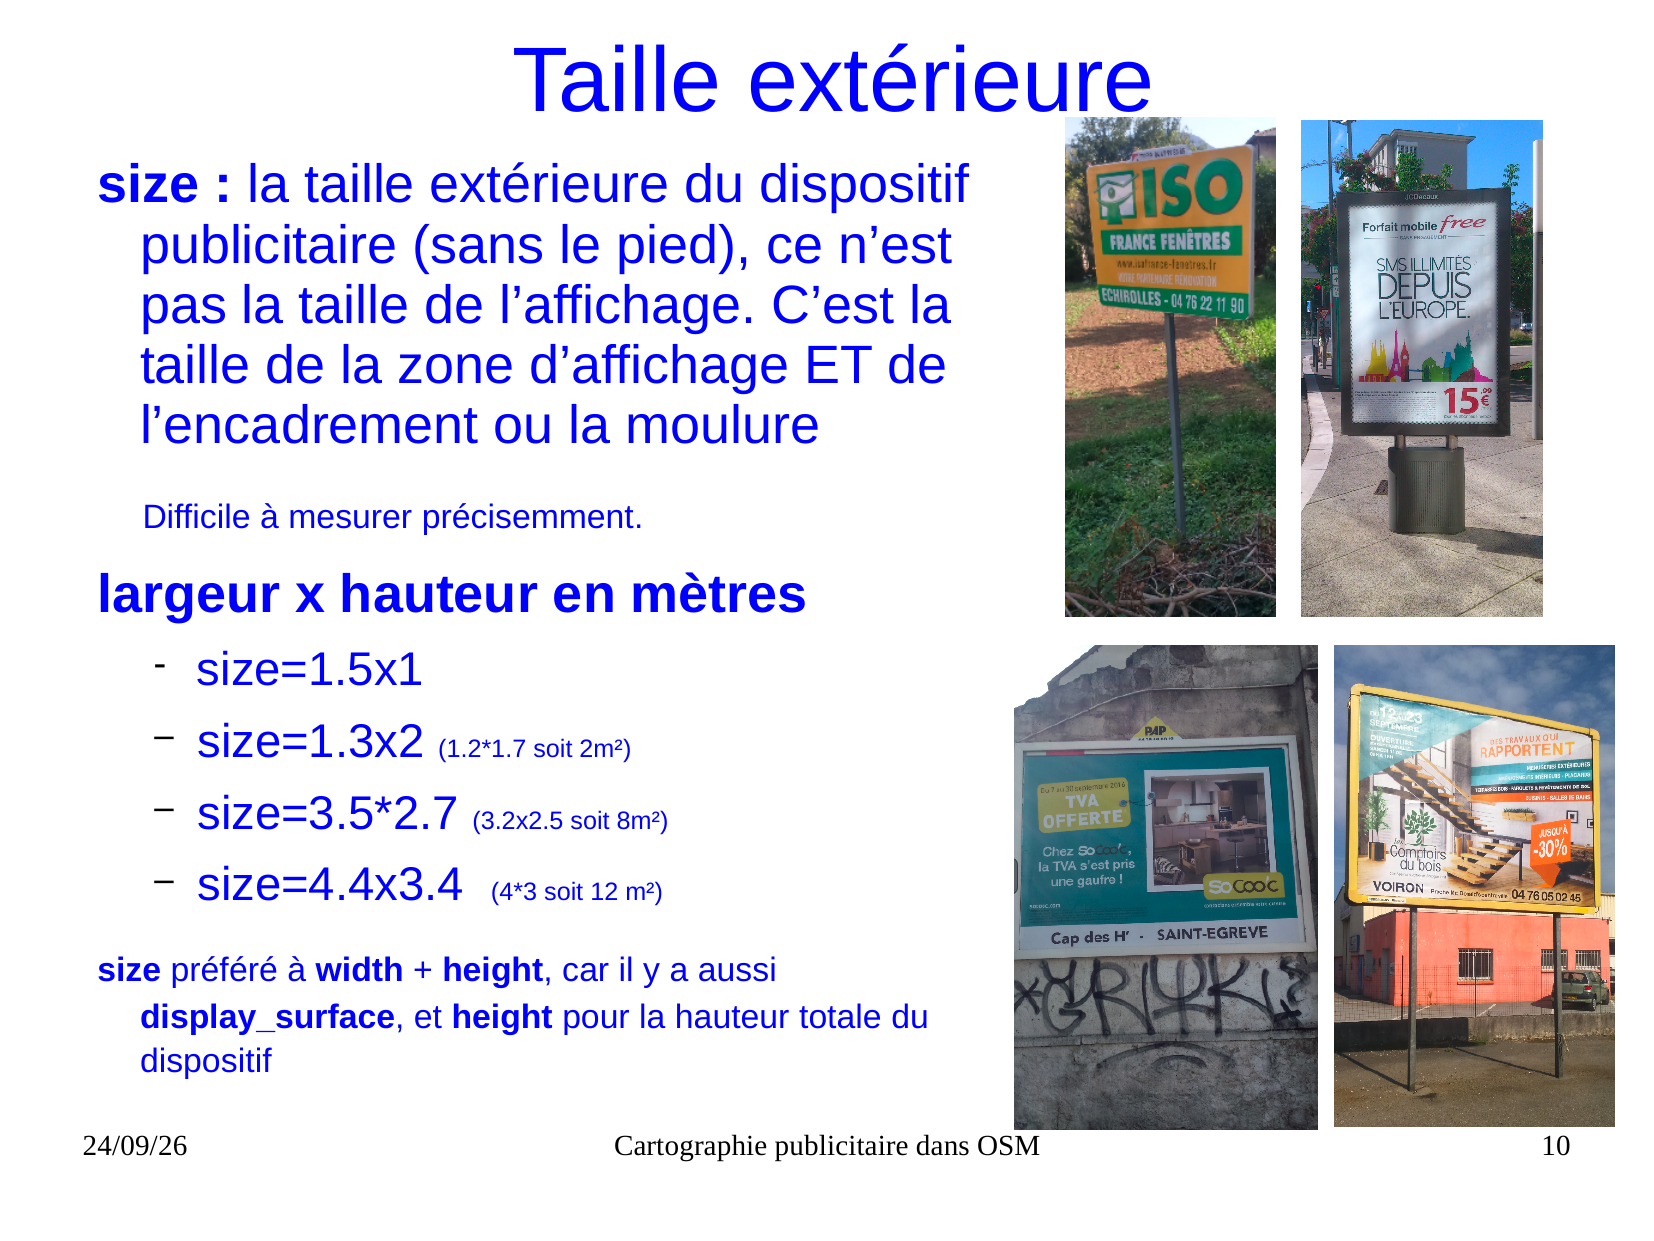

# Taille extérieure
size : la taille extérieure du dispositif publicitaire (sans le pied), ce n’est pas la taille de l’affichage. C’est la taille de la zone d’affichage ET de l’encadrement ou la moulure
 Difficile à mesurer précisemment.
largeur x hauteur en mètres
size=1.5x1
size=1.3x2 (1.2*1.7 soit 2m²)
size=3.5*2.7 (3.2x2.5 soit 8m²)
size=4.4x3.4 (4*3 soit 12 m²)
size préféré à width + height, car il y a aussi display_surface, et height pour la hauteur totale du dispositif
Cartographie publicitaire dans OSM
10